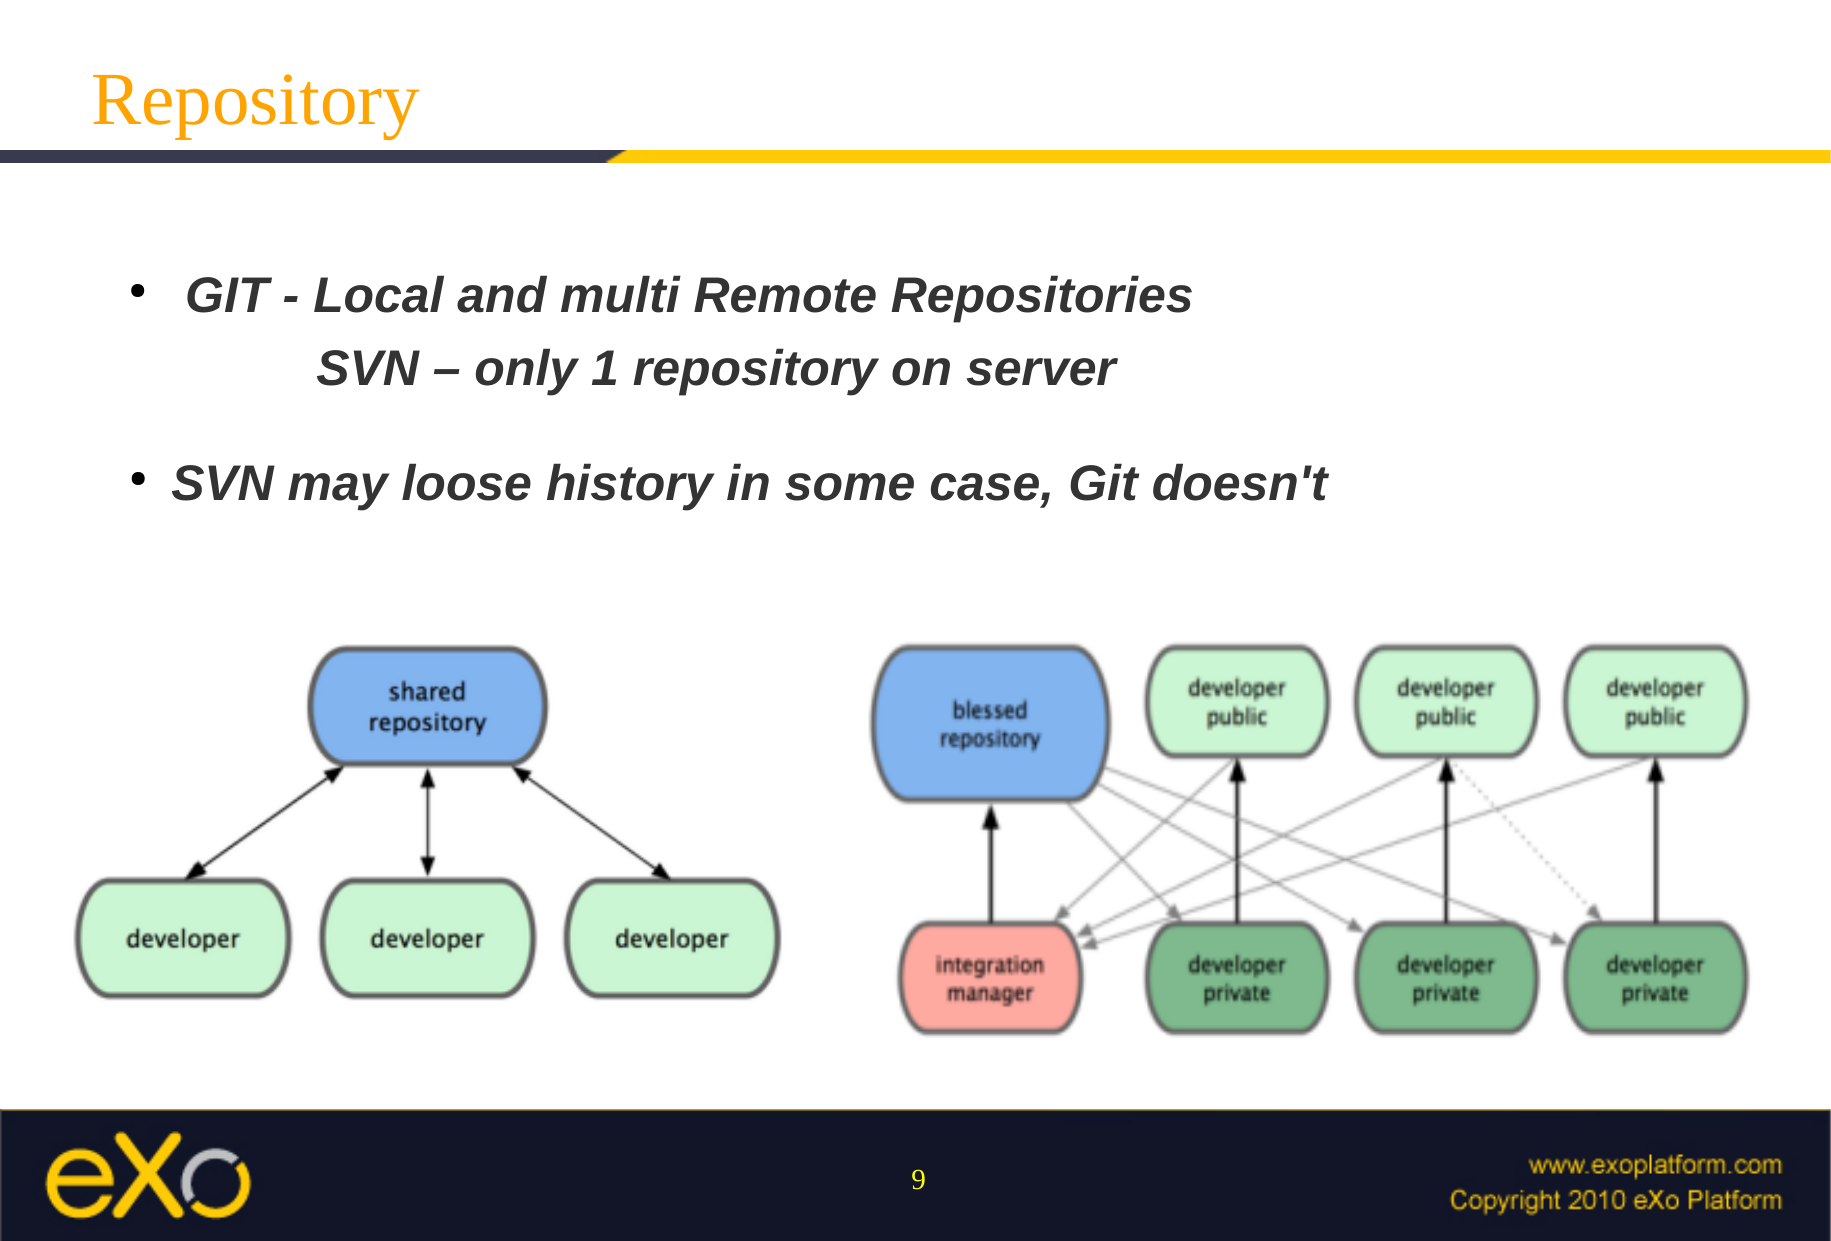

Repository
# GIT - Local and multi Remote Repositories
SVN – only 1 repository on server
SVN may loose history in some case, Git doesn't